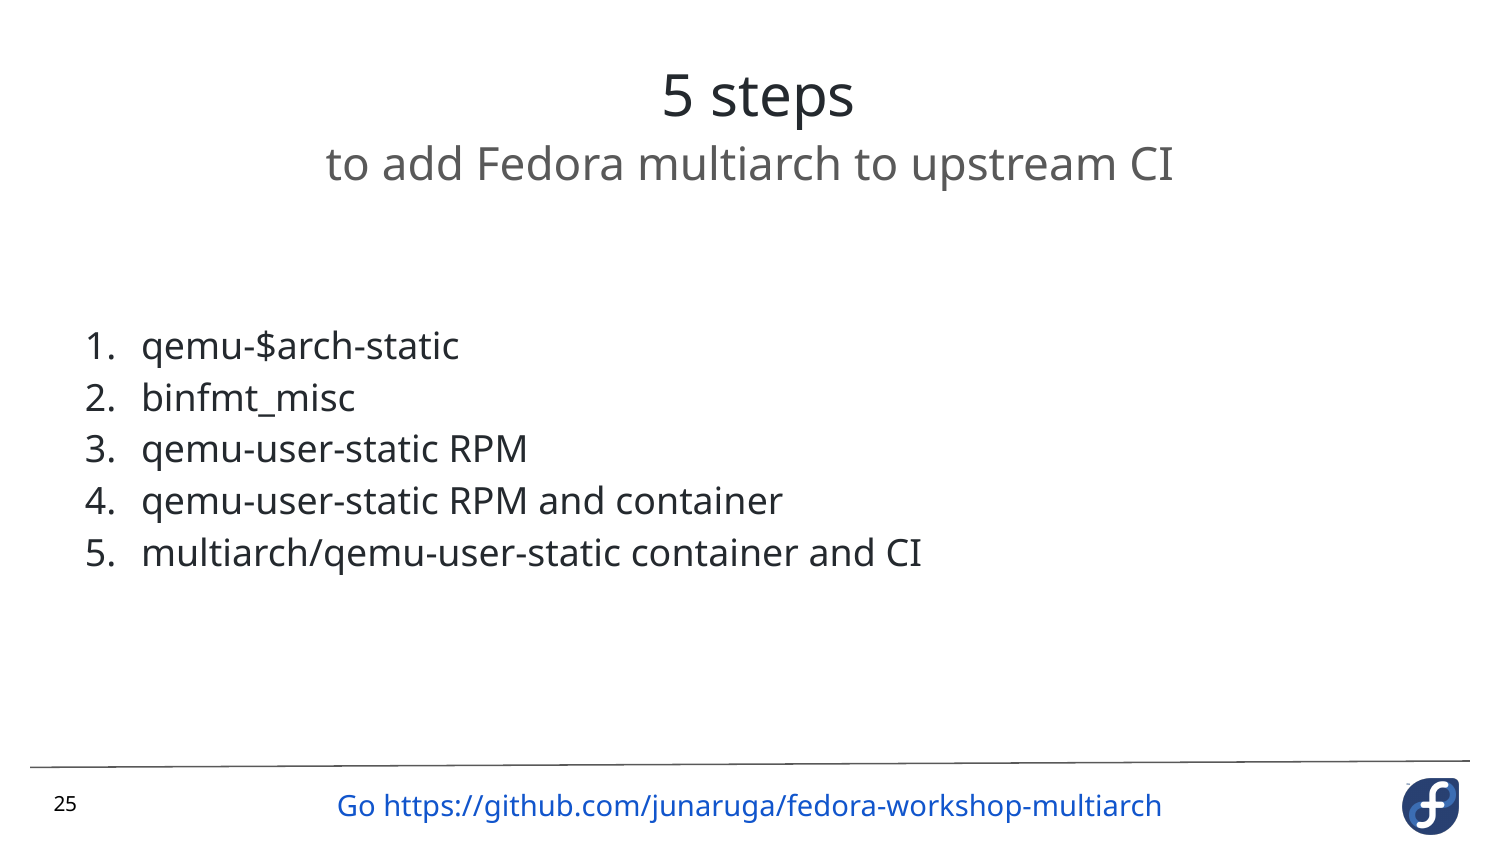

# 5 steps
to add Fedora multiarch to upstream CI
qemu-$arch-static
binfmt_misc
qemu-user-static RPM
qemu-user-static RPM and container
multiarch/qemu-user-static container and CI
Go https://github.com/junaruga/fedora-workshop-multiarch